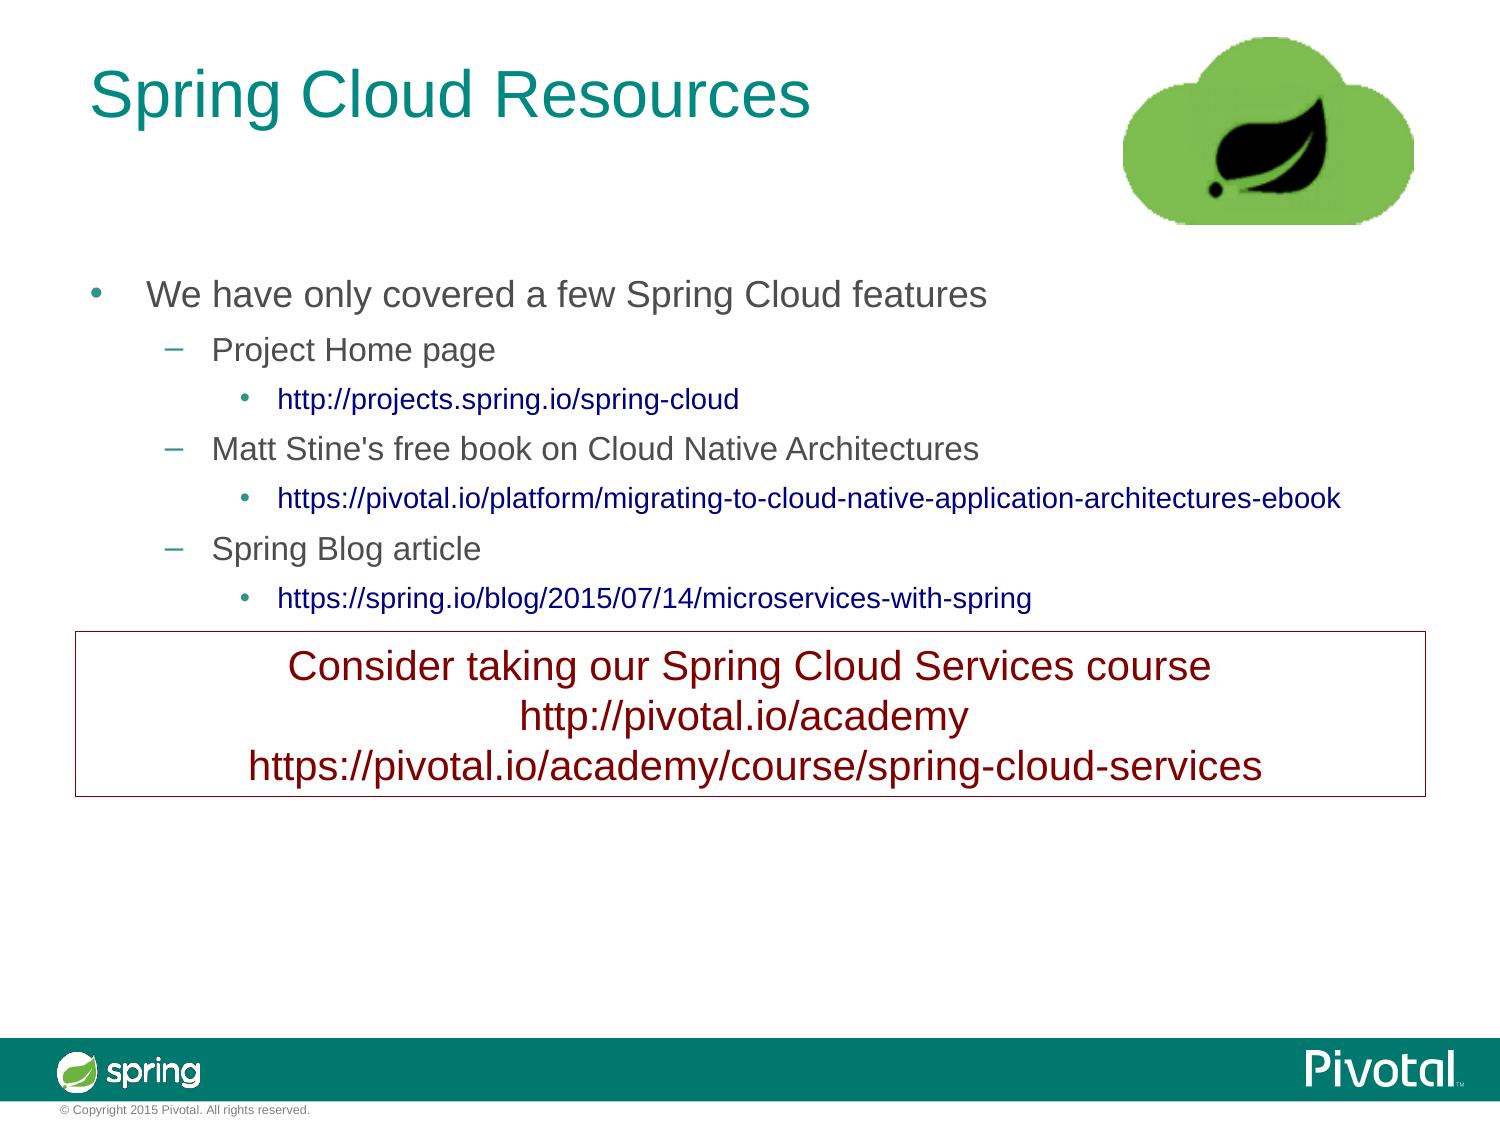

# Spring Cloud Resources
We have only covered a few Spring Cloud features
Project Home page
http://projects.spring.io/spring-cloud
Matt Stine's free book on Cloud Native Architectures
https://pivotal.io/platform/migrating-to-cloud-native-application-architectures-ebook
Spring Blog article
https://spring.io/blog/2015/07/14/microservices-with-spring
Consider taking our Spring Cloud Services course
http://pivotal.io/academy
 https://pivotal.io/academy/course/spring-cloud-services